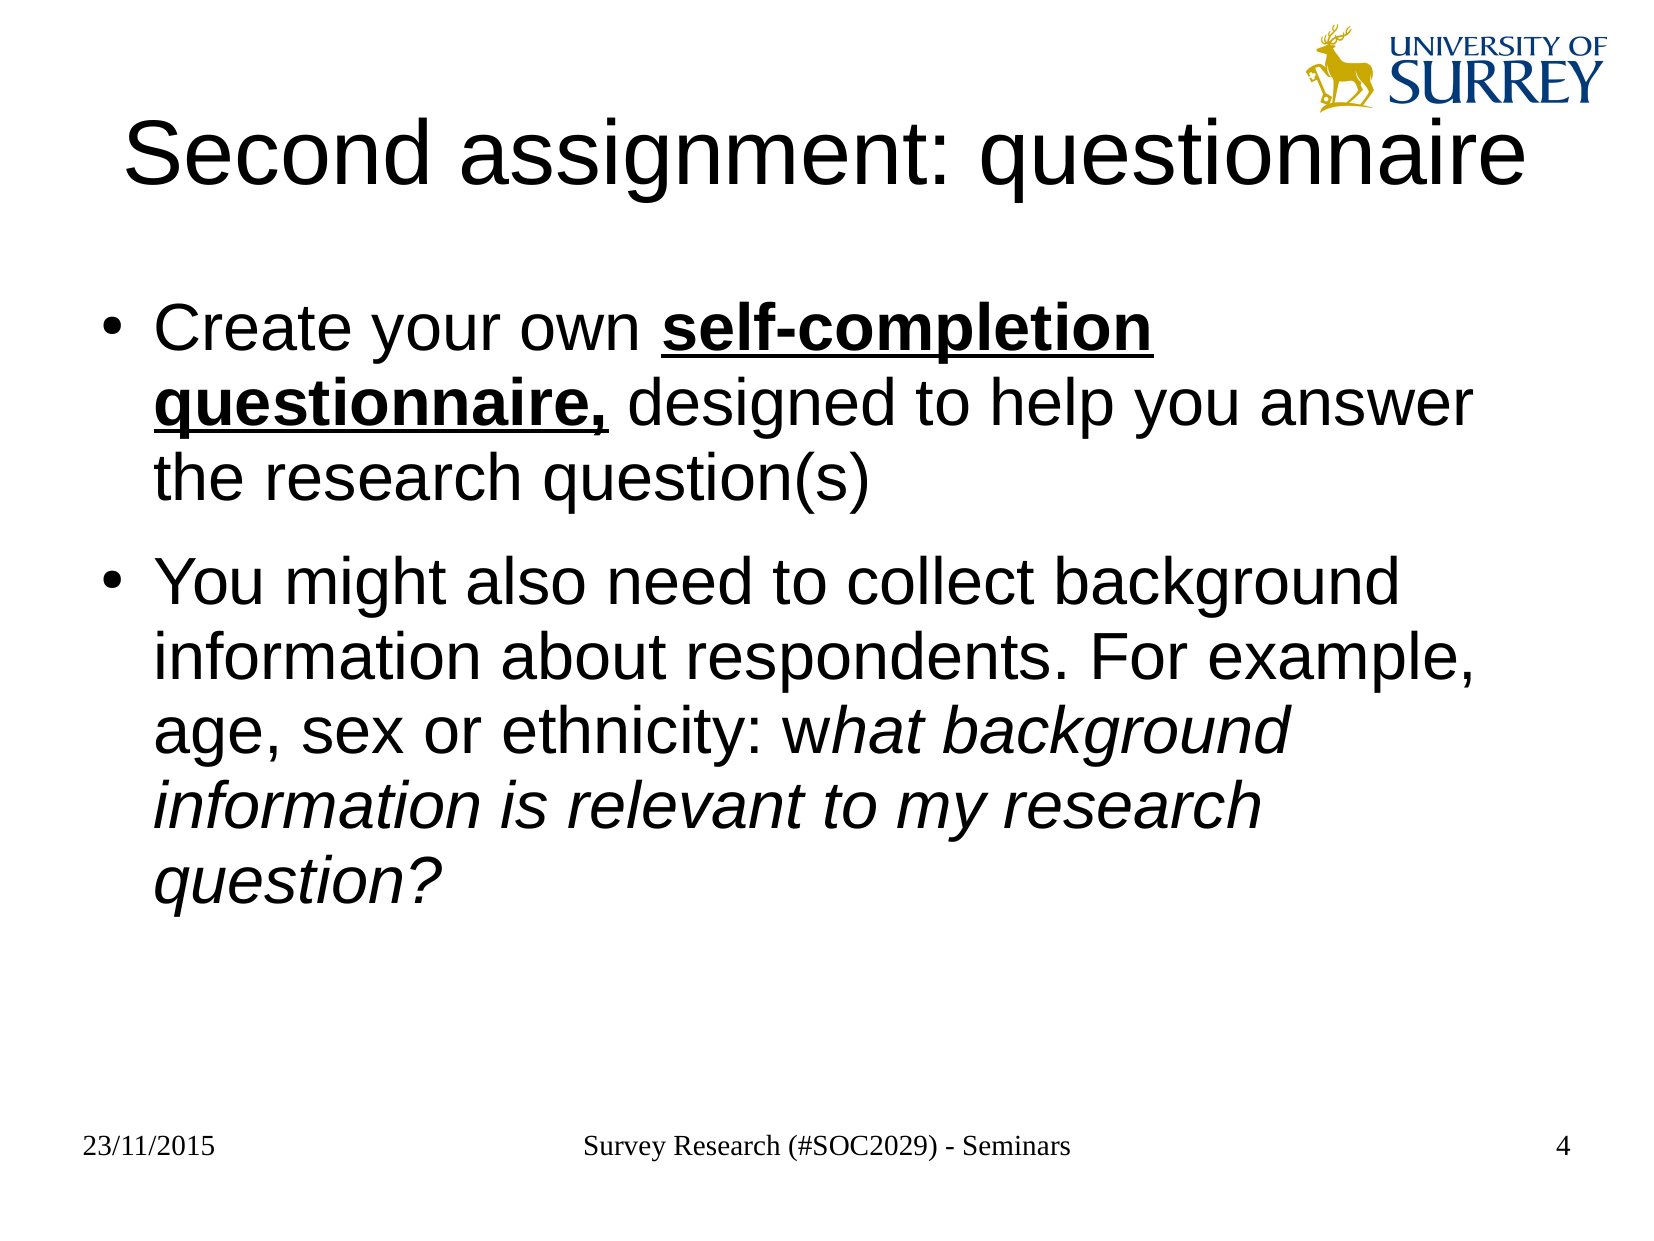

# Second assignment: questionnaire
Create your own self-completion questionnaire, designed to help you answer the research question(s)
You might also need to collect background information about respondents. For example, age, sex or ethnicity: what background information is relevant to my research question?
05/10/2015
4